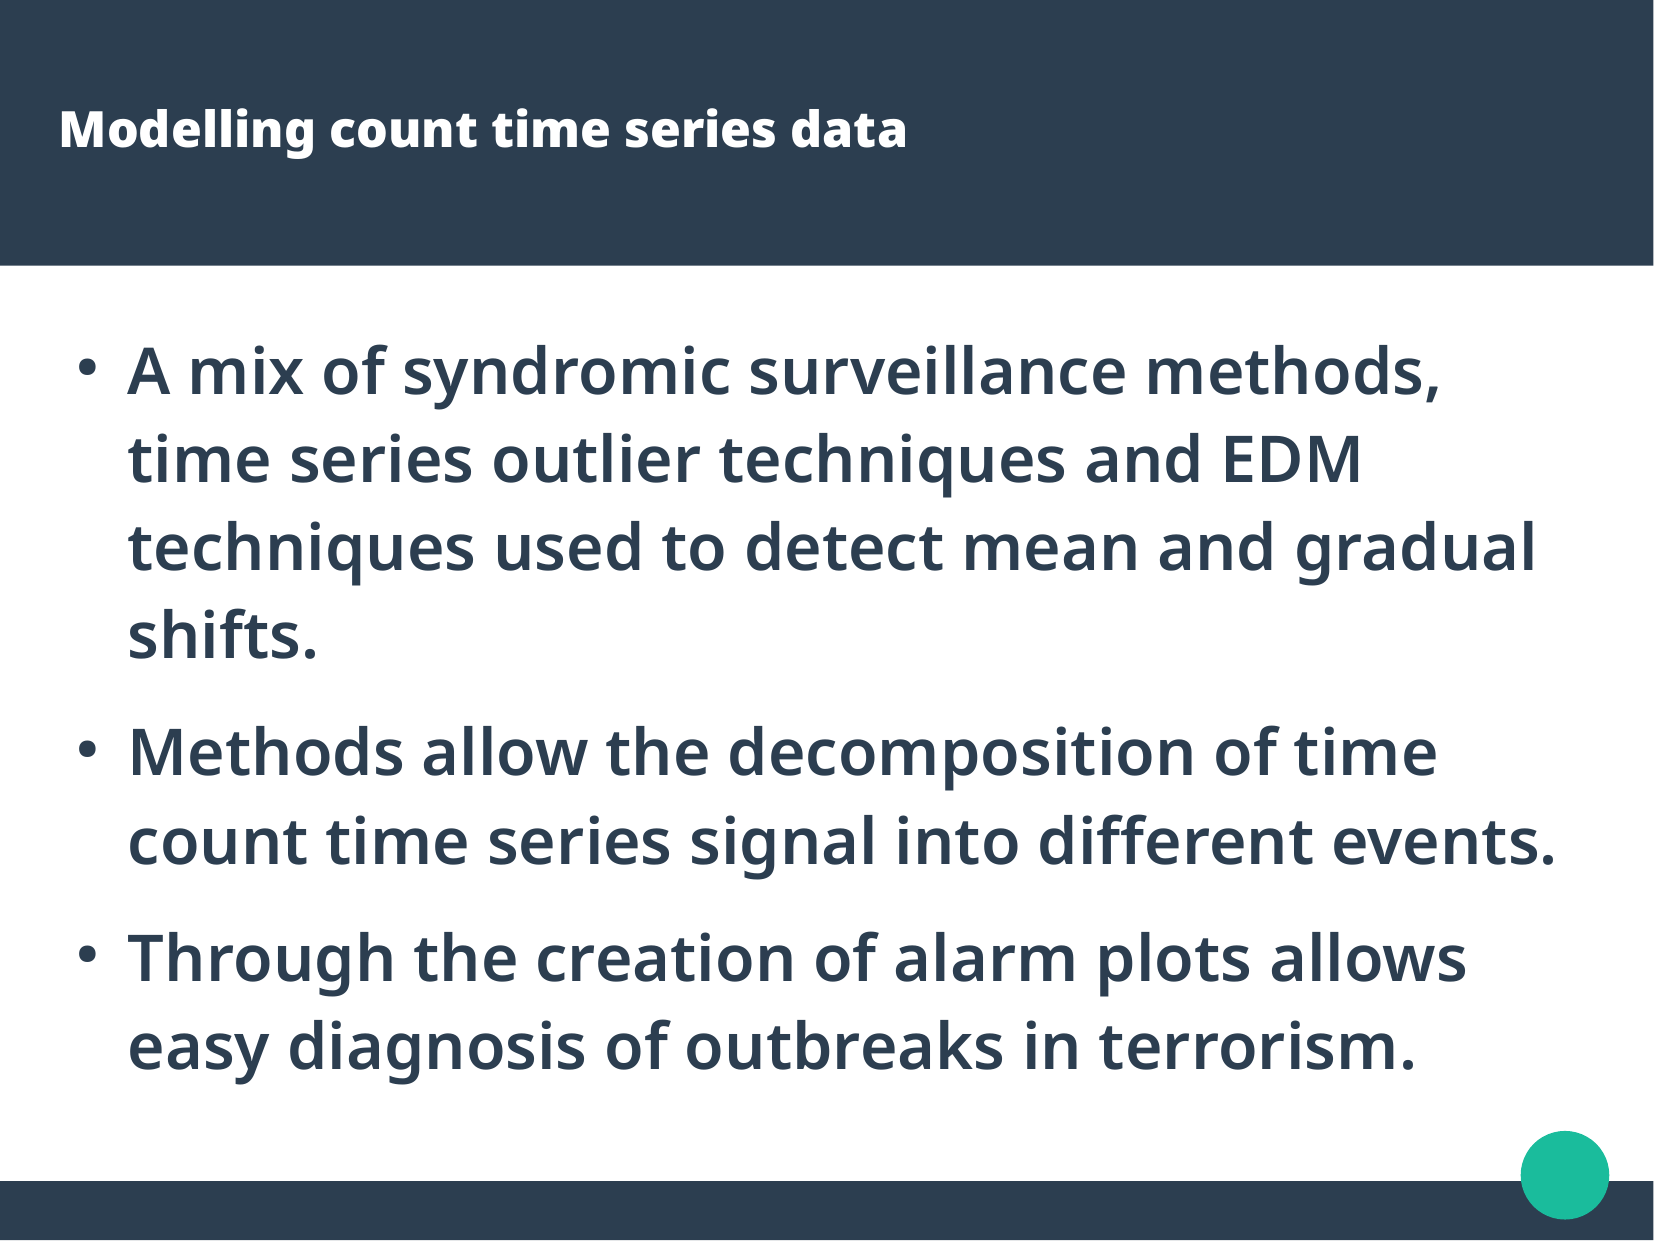

# Modelling count time series data
A mix of syndromic surveillance methods, time series outlier techniques and EDM techniques used to detect mean and gradual shifts.
Methods allow the decomposition of time count time series signal into different events.
Through the creation of alarm plots allows easy diagnosis of outbreaks in terrorism.